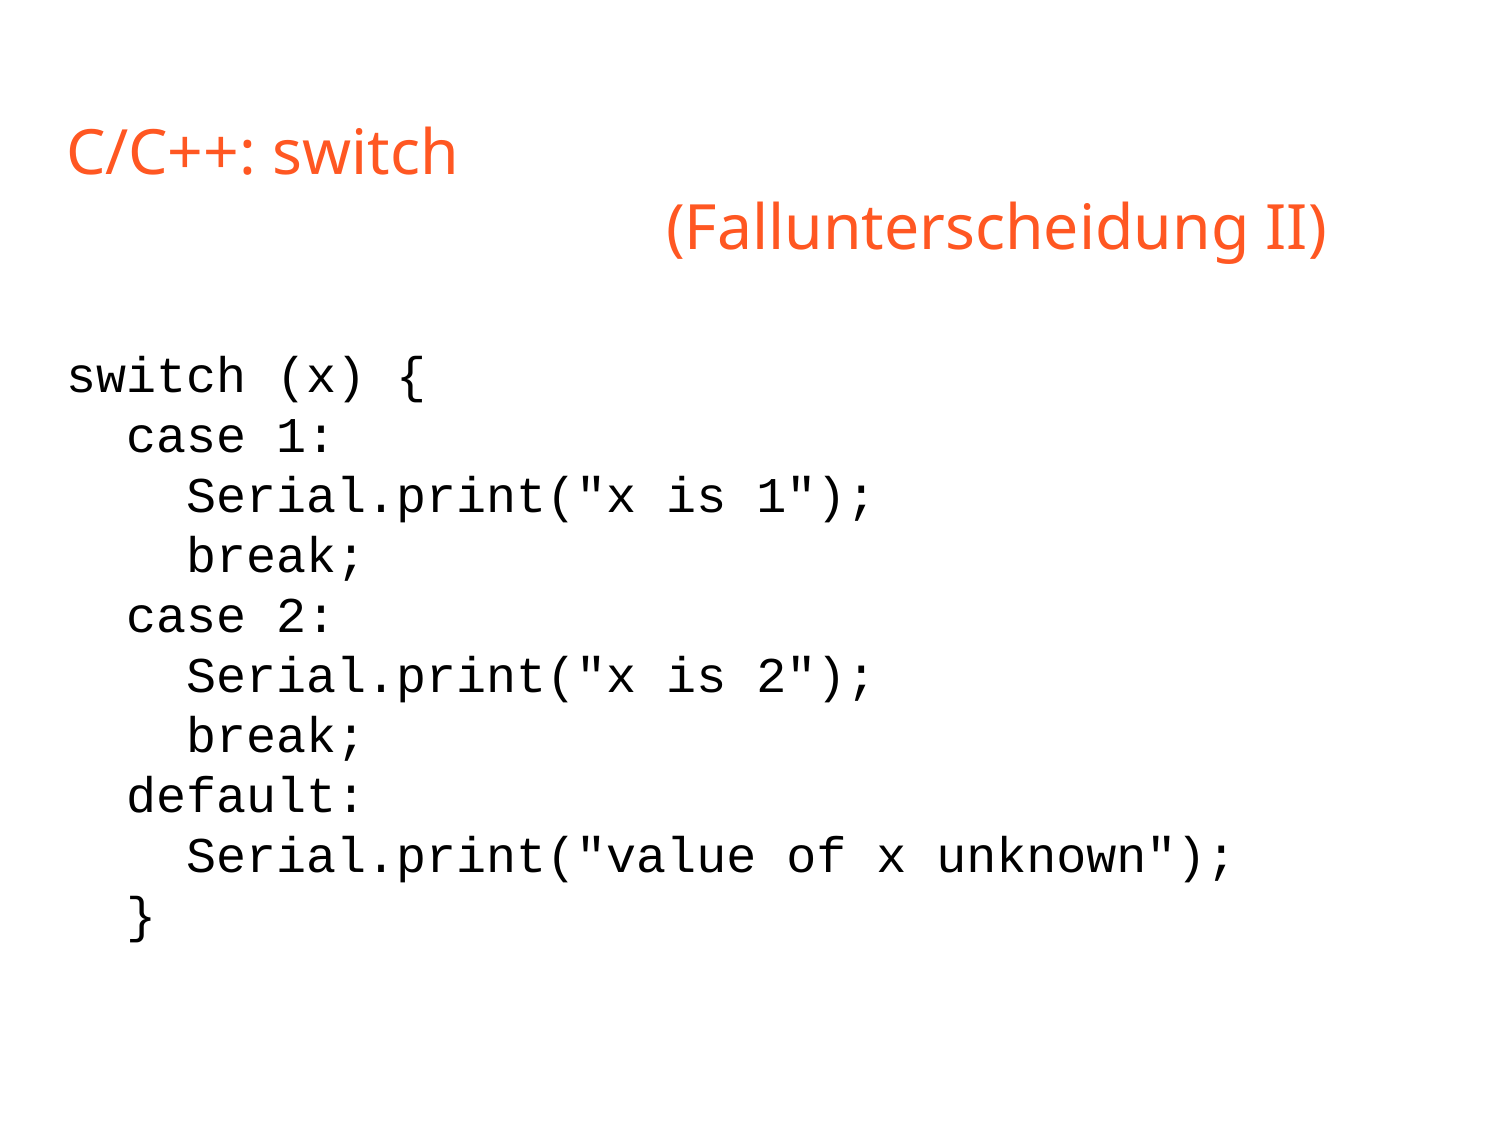

# C/C++: switch (Fallunterscheidung II)
switch (x) {
 case 1:
 Serial.print("x is 1");
 break;
 case 2:
 Serial.print("x is 2");
 break;
 default:
 Serial.print("value of x unknown");
 }